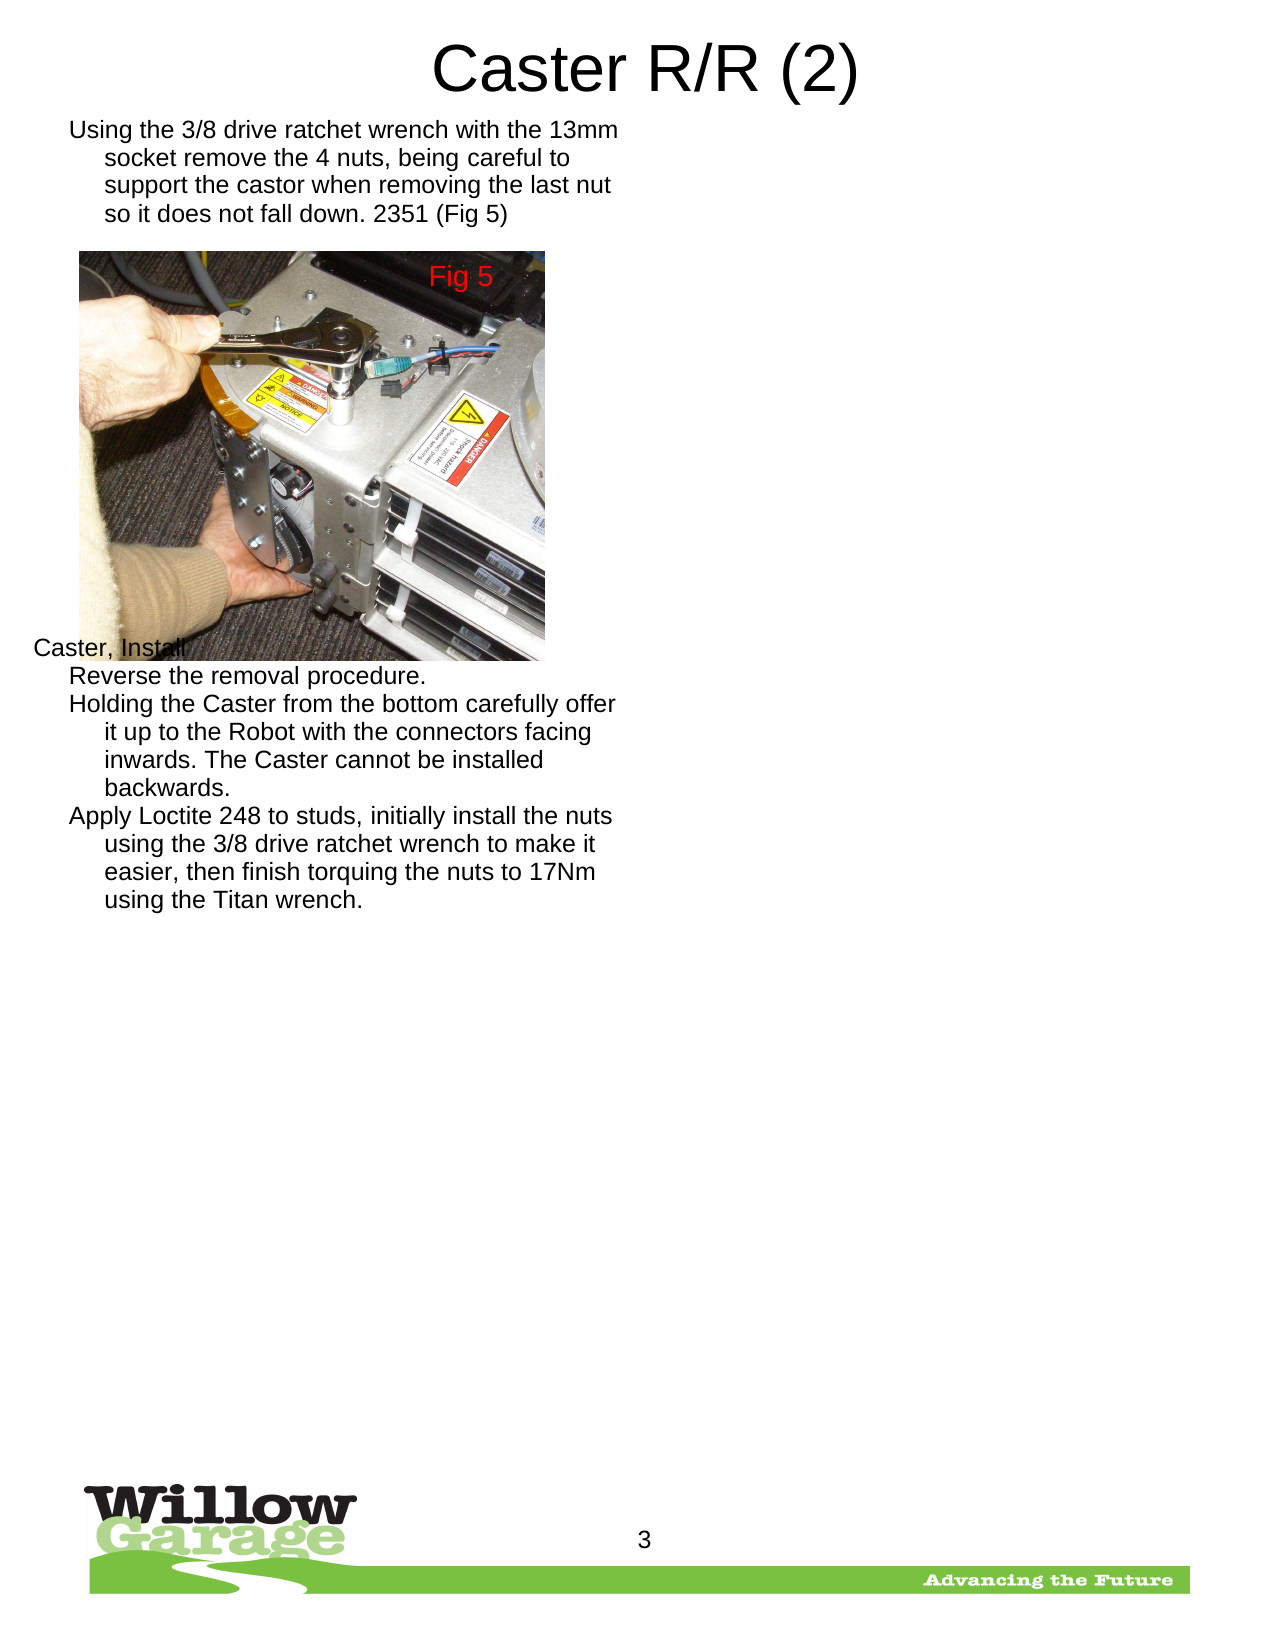

# Caster R/R (2)
Using the 3/8 drive ratchet wrench with the 13mm socket remove the 4 nuts, being careful to support the castor when removing the last nut so it does not fall down. 2351 (Fig 5)
Caster, Install
Reverse the removal procedure.
Holding the Caster from the bottom carefully offer it up to the Robot with the connectors facing inwards. The Caster cannot be installed backwards.
Apply Loctite 248 to studs, initially install the nuts using the 3/8 drive ratchet wrench to make it easier, then finish torquing the nuts to 17Nm using the Titan wrench.
Fig 5
3